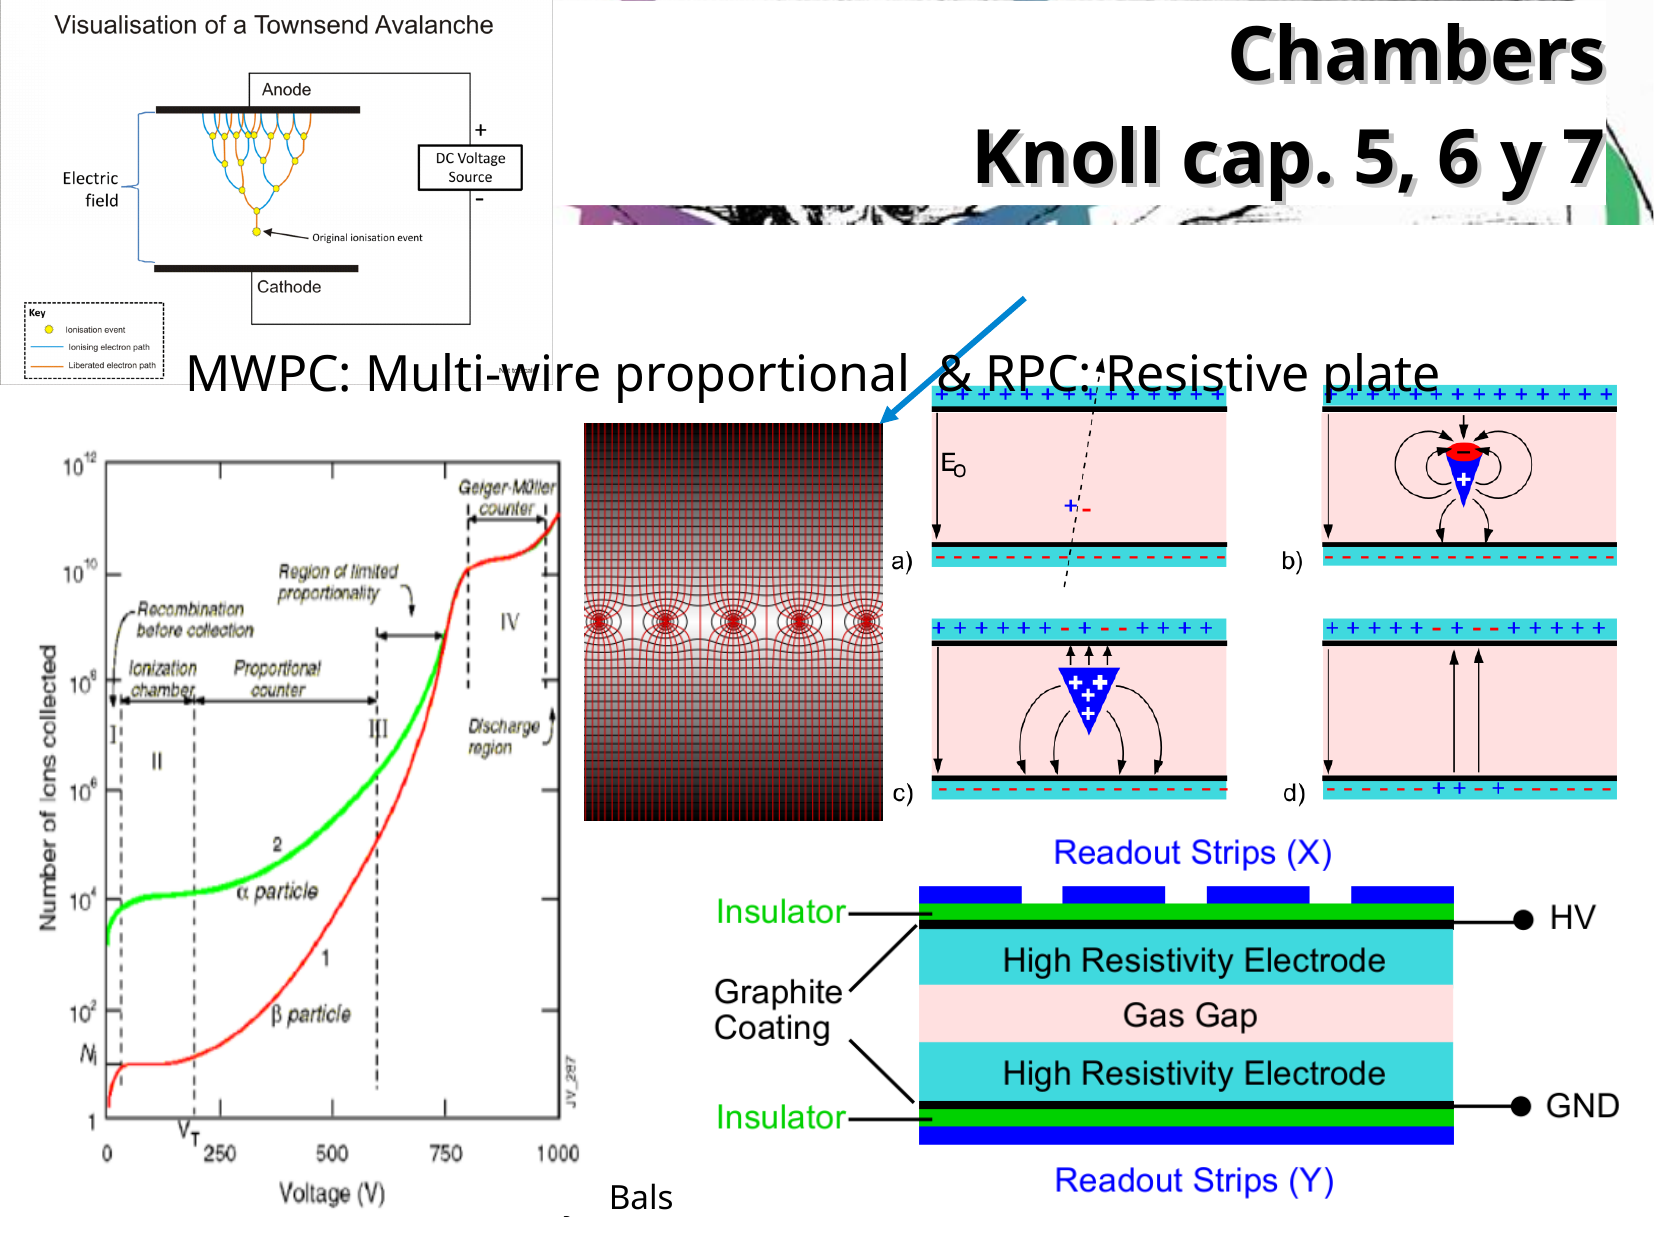

# Chambers Knoll cap. 5, 6 y 7
MWPC: Multi-wire proportional & RPC: Resistive plate
Oct, 2016
Asorey - Balseiro 2016 Física Médica - 04/04
48